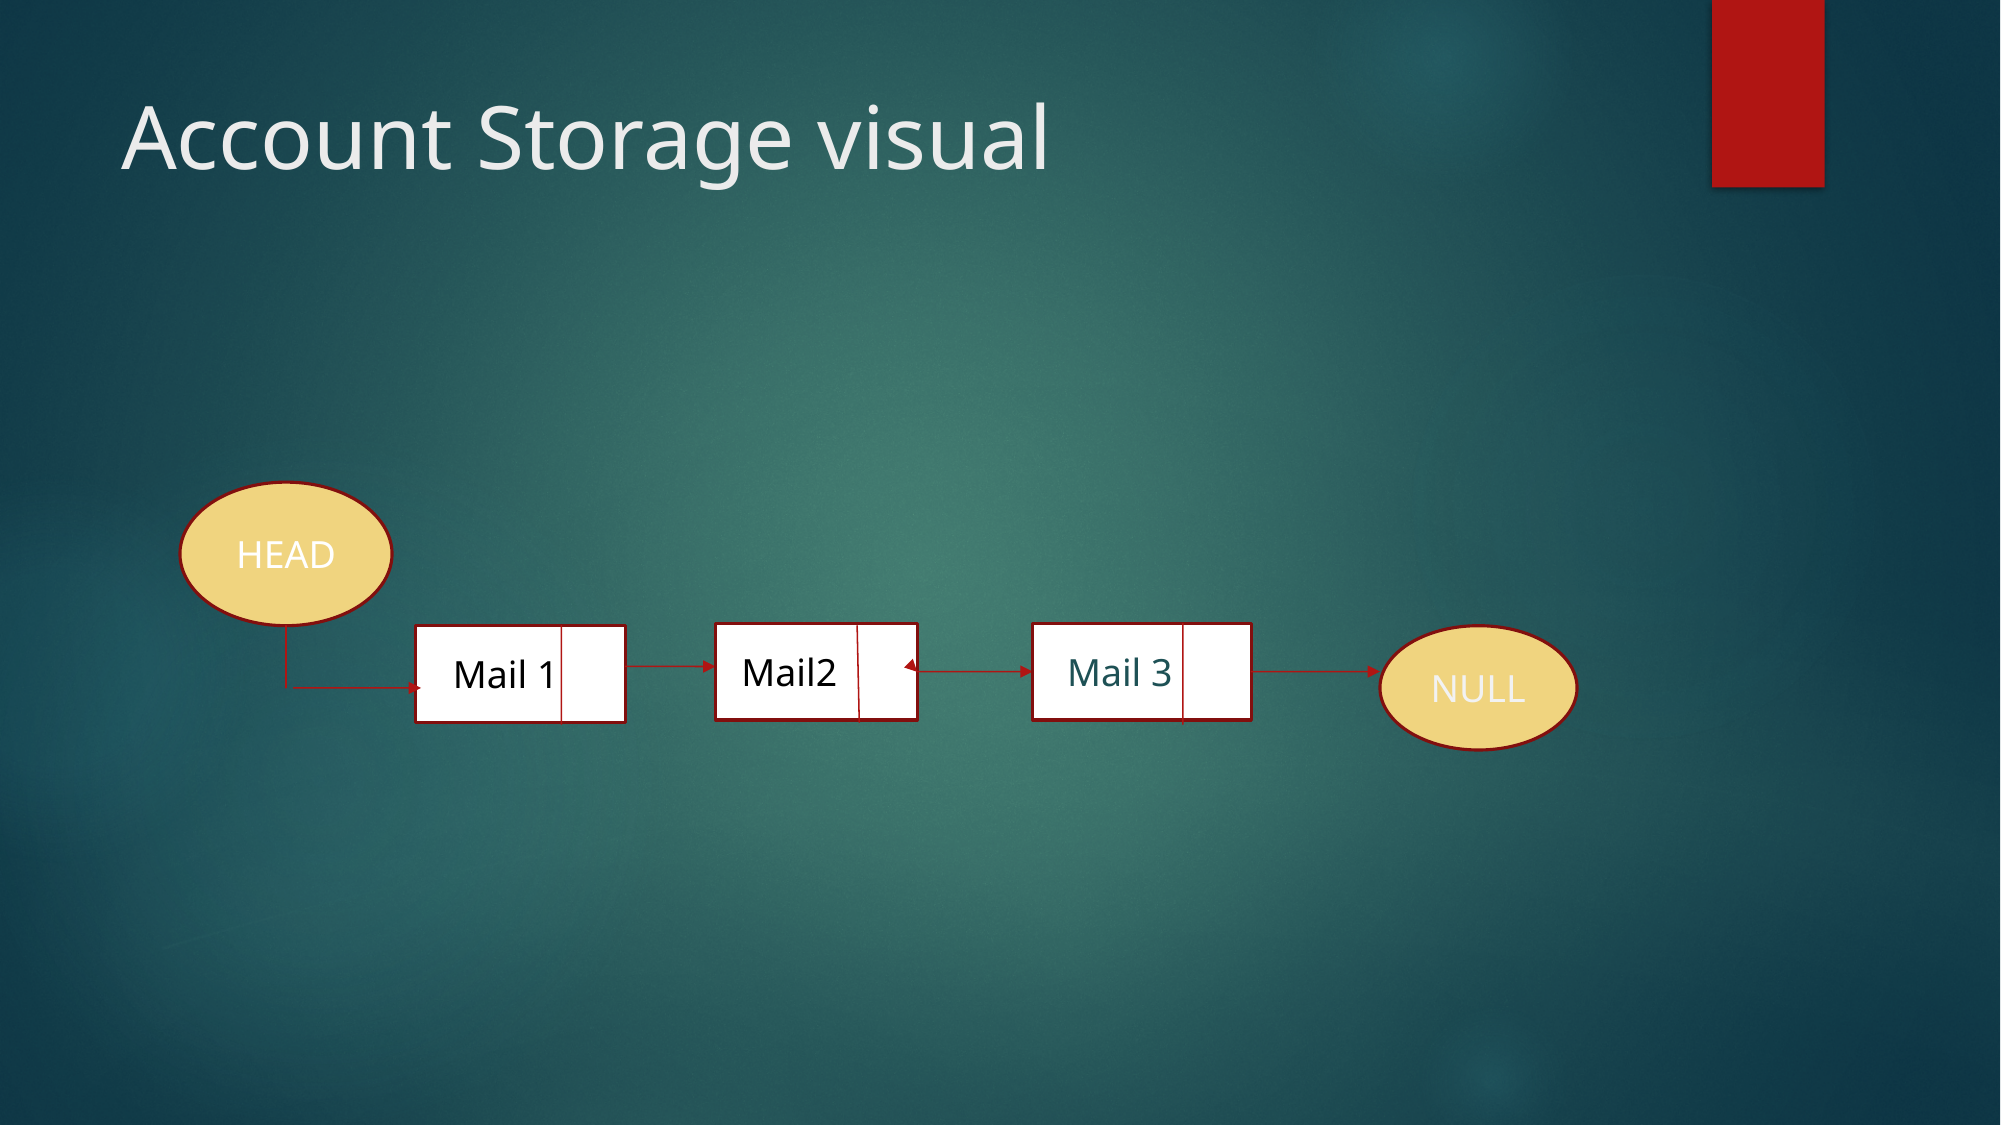

# Account Storage visual
HEAD
Mail2
Mail 3
Mail 1w
NULL